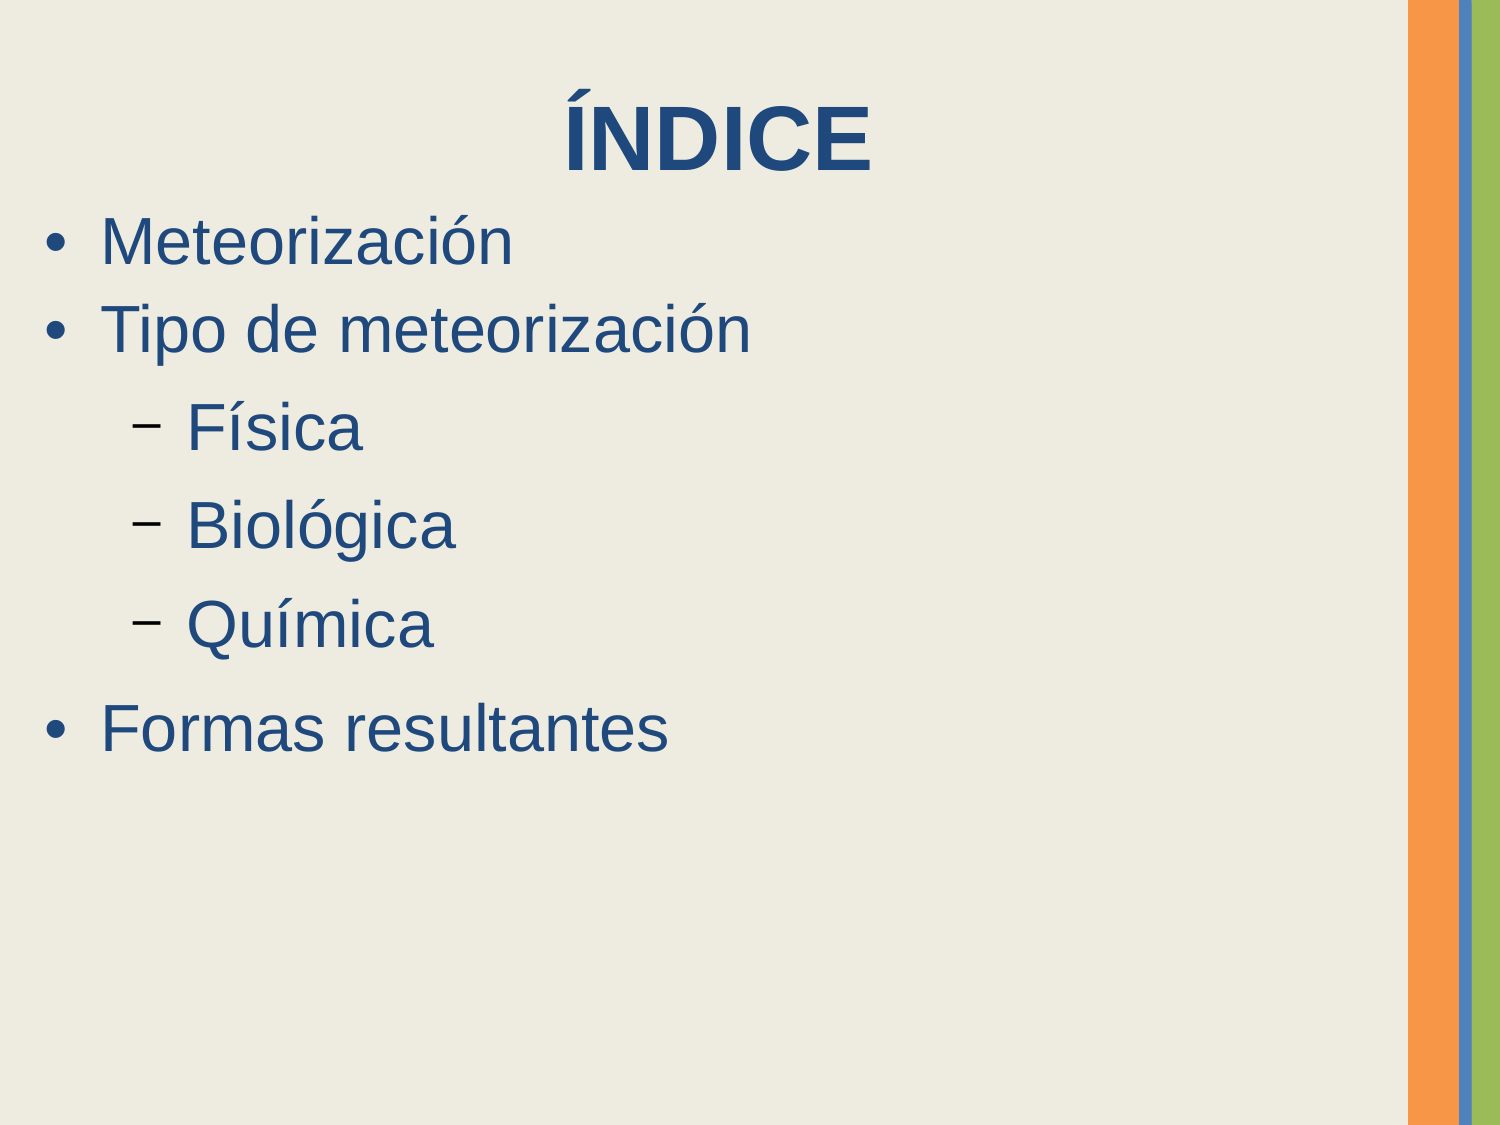

# ÍNDICE
Meteorización
Tipo de meteorización
Física
Biológica
Química
Formas resultantes